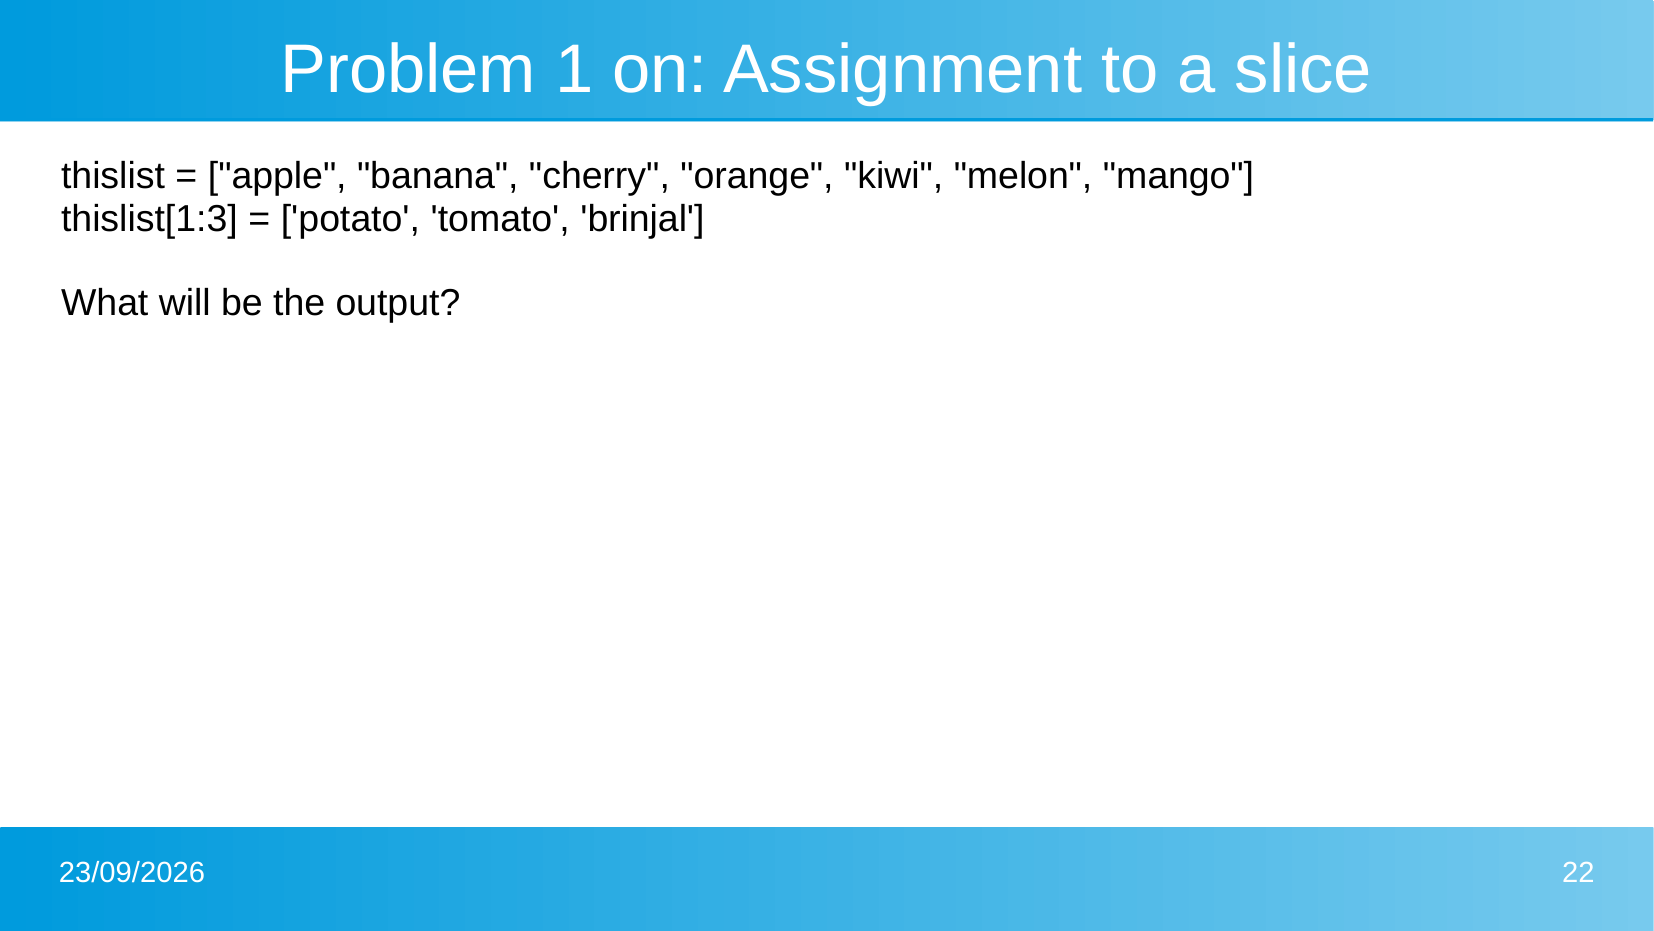

# Problem 1 on: Assignment to a slice
thislist = ["apple", "banana", "cherry", "orange", "kiwi", "melon", "mango"]
thislist[1:3] = ['potato', 'tomato', 'brinjal']
What will be the output?
22